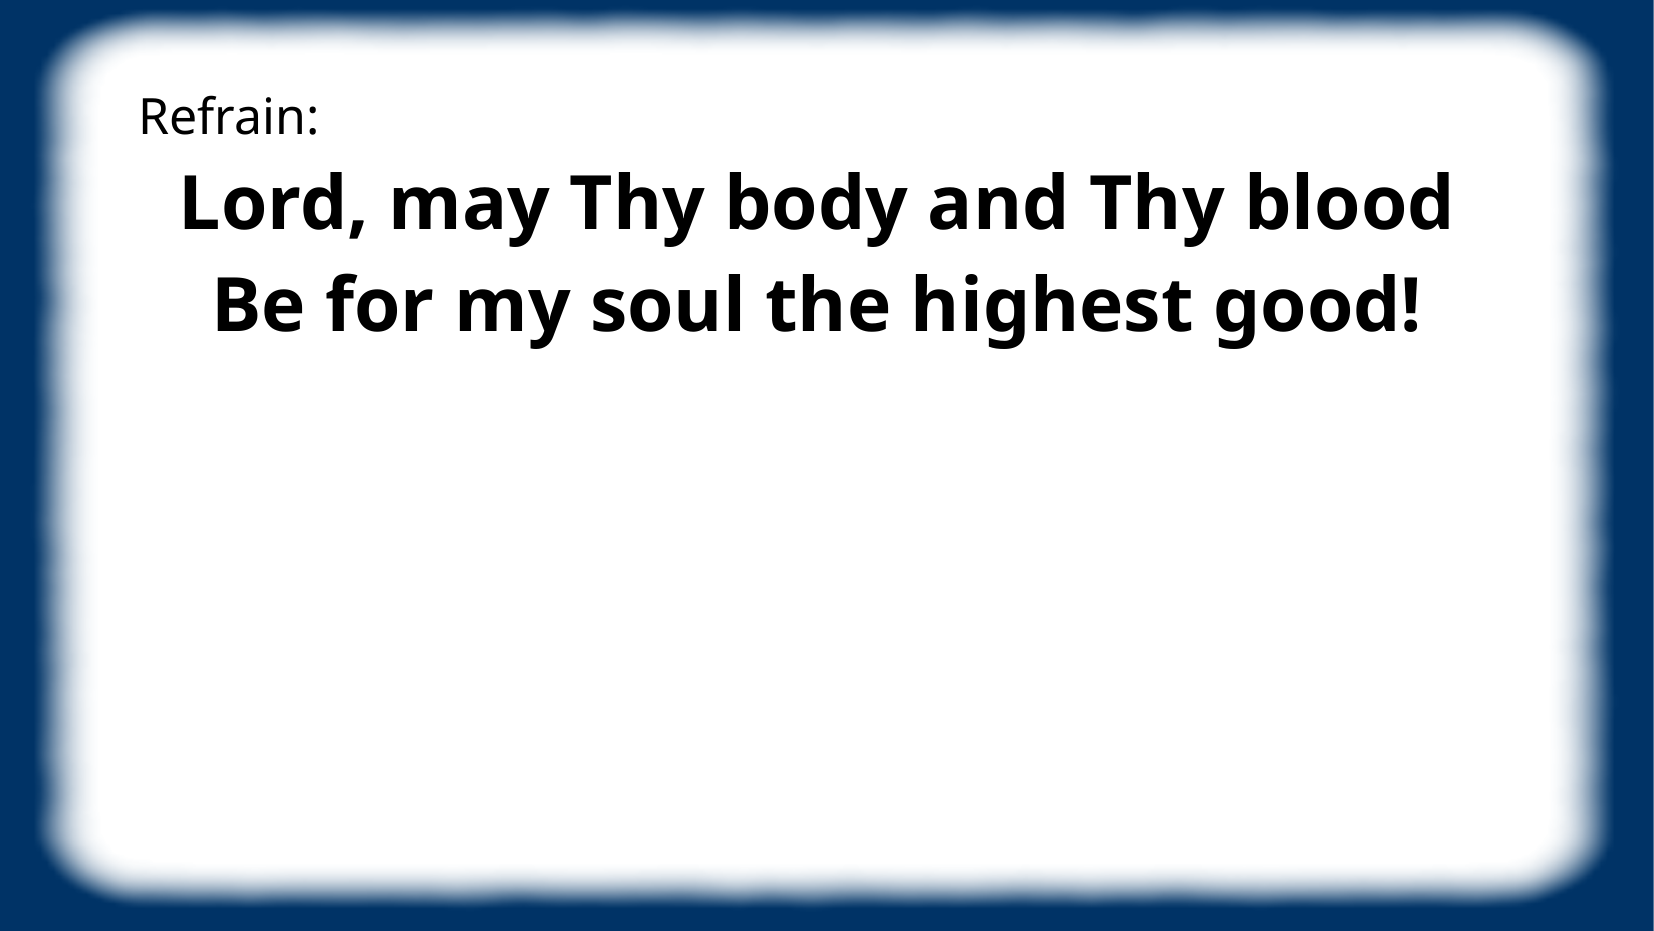

Refrain:
Lord, may Thy body and Thy blood
Be for my soul the highest good!